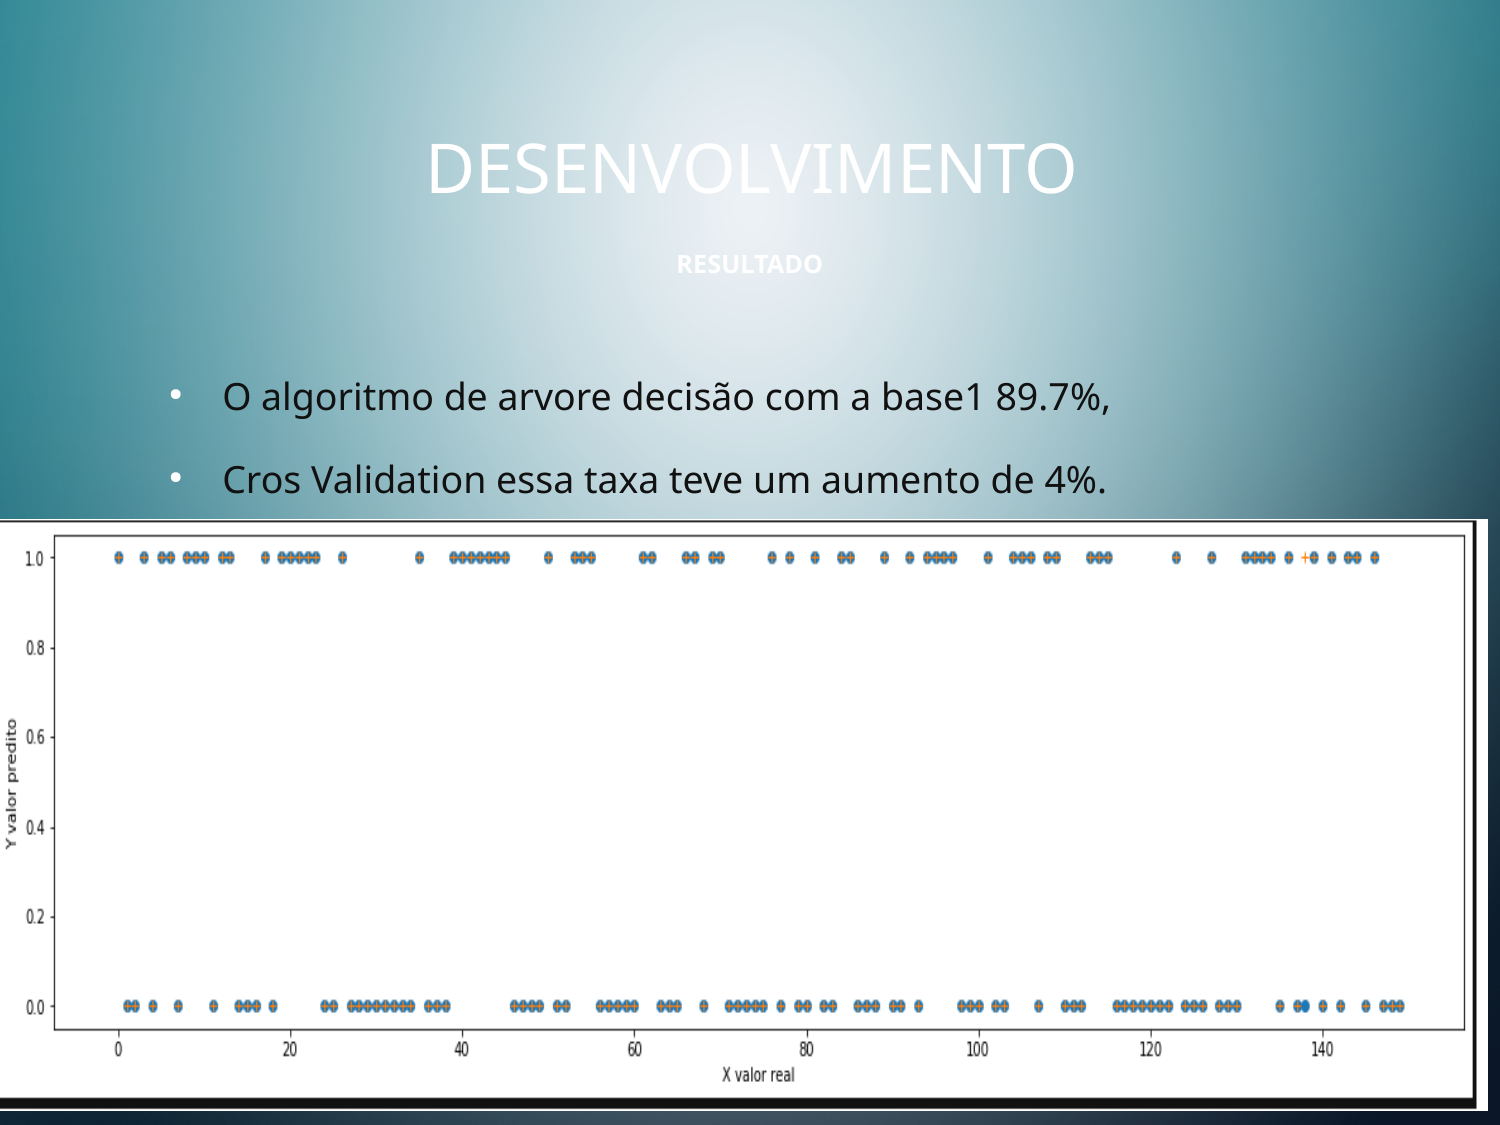

Desenvolvimento
# Resultado
O algoritmo de arvore decisão com a base1 89.7%,
Cros Validation essa taxa teve um aumento de 4%.